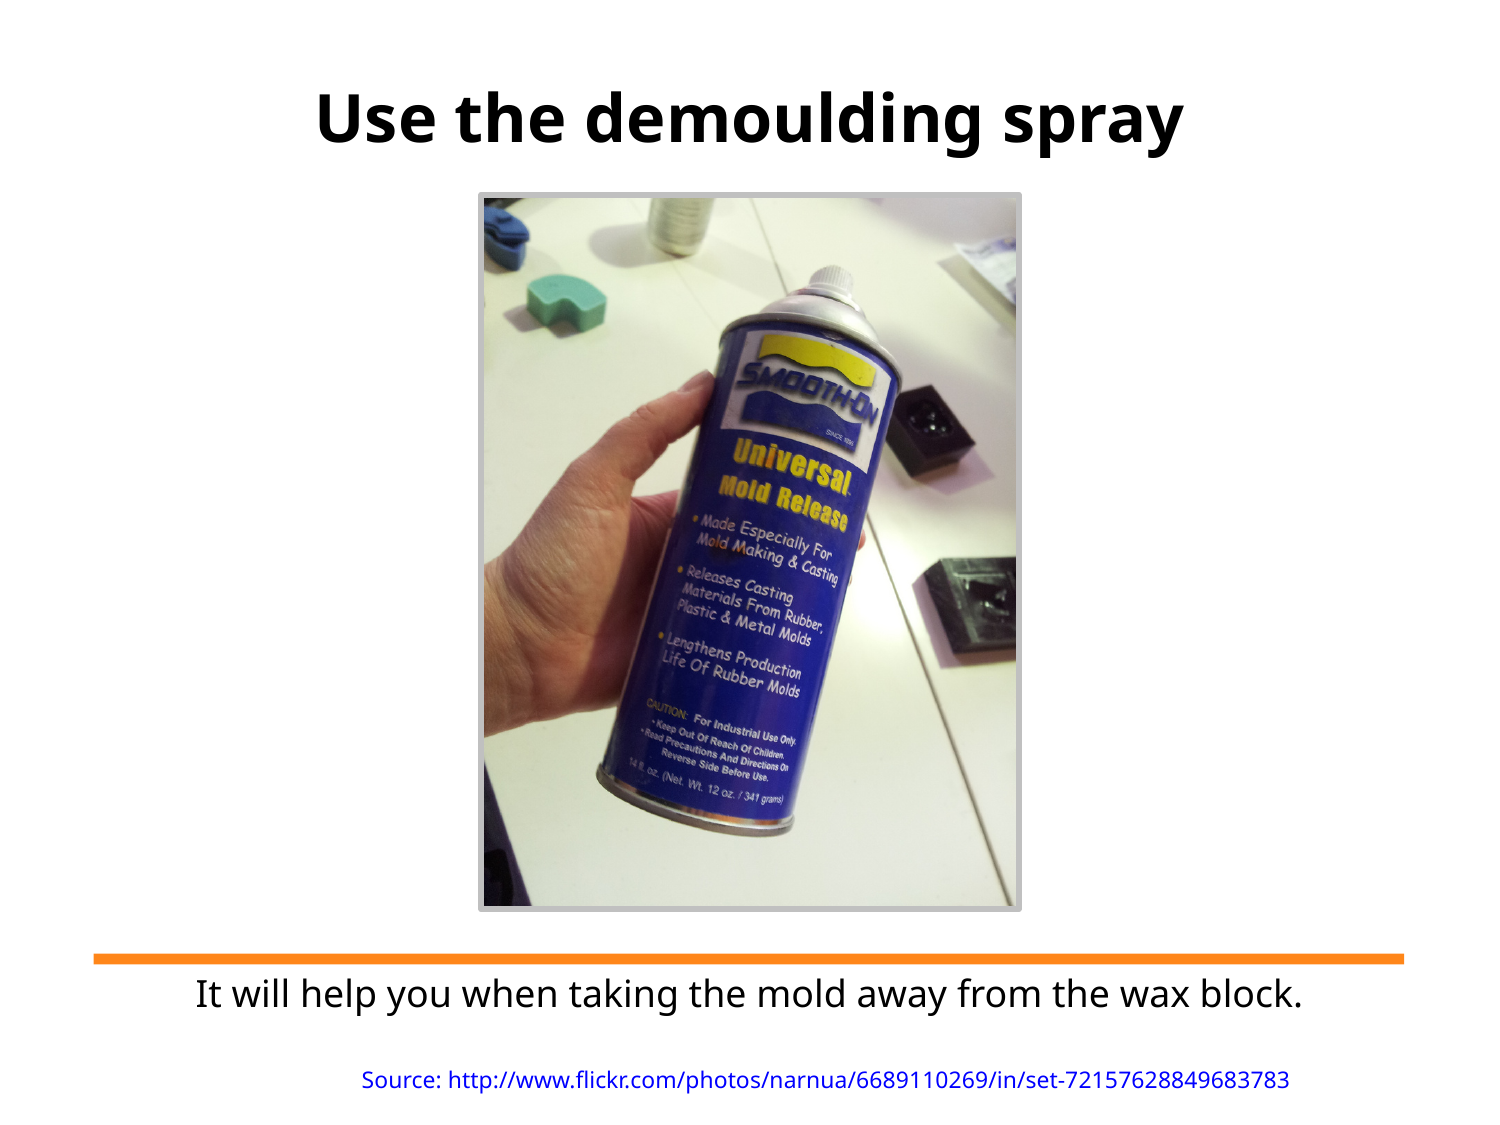

# Use the demoulding spray
It will help you when taking the mold away from the wax block.
Source: http://www.flickr.com/photos/narnua/6689110269/in/set-72157628849683783